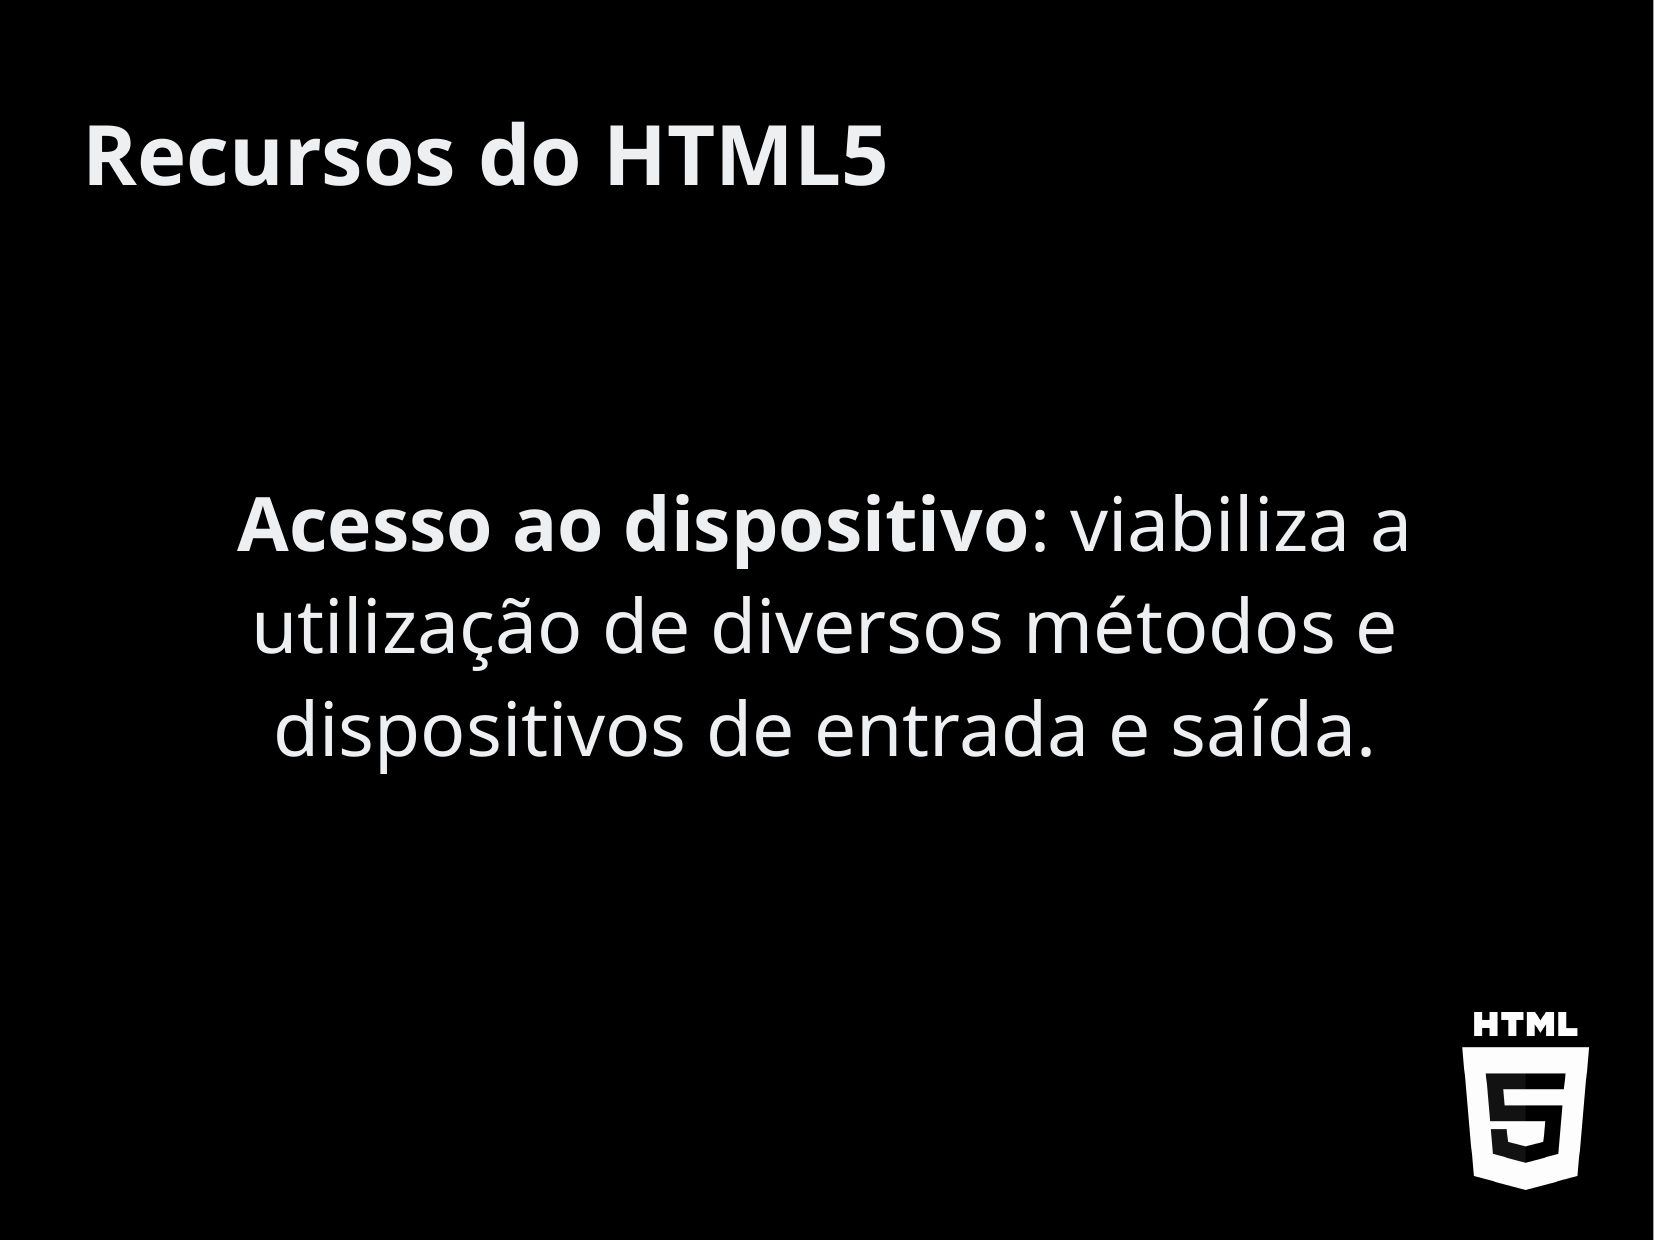

# Recursos do HTML5
Acesso ao dispositivo: viabiliza a utilização de diversos métodos e dispositivos de entrada e saída.